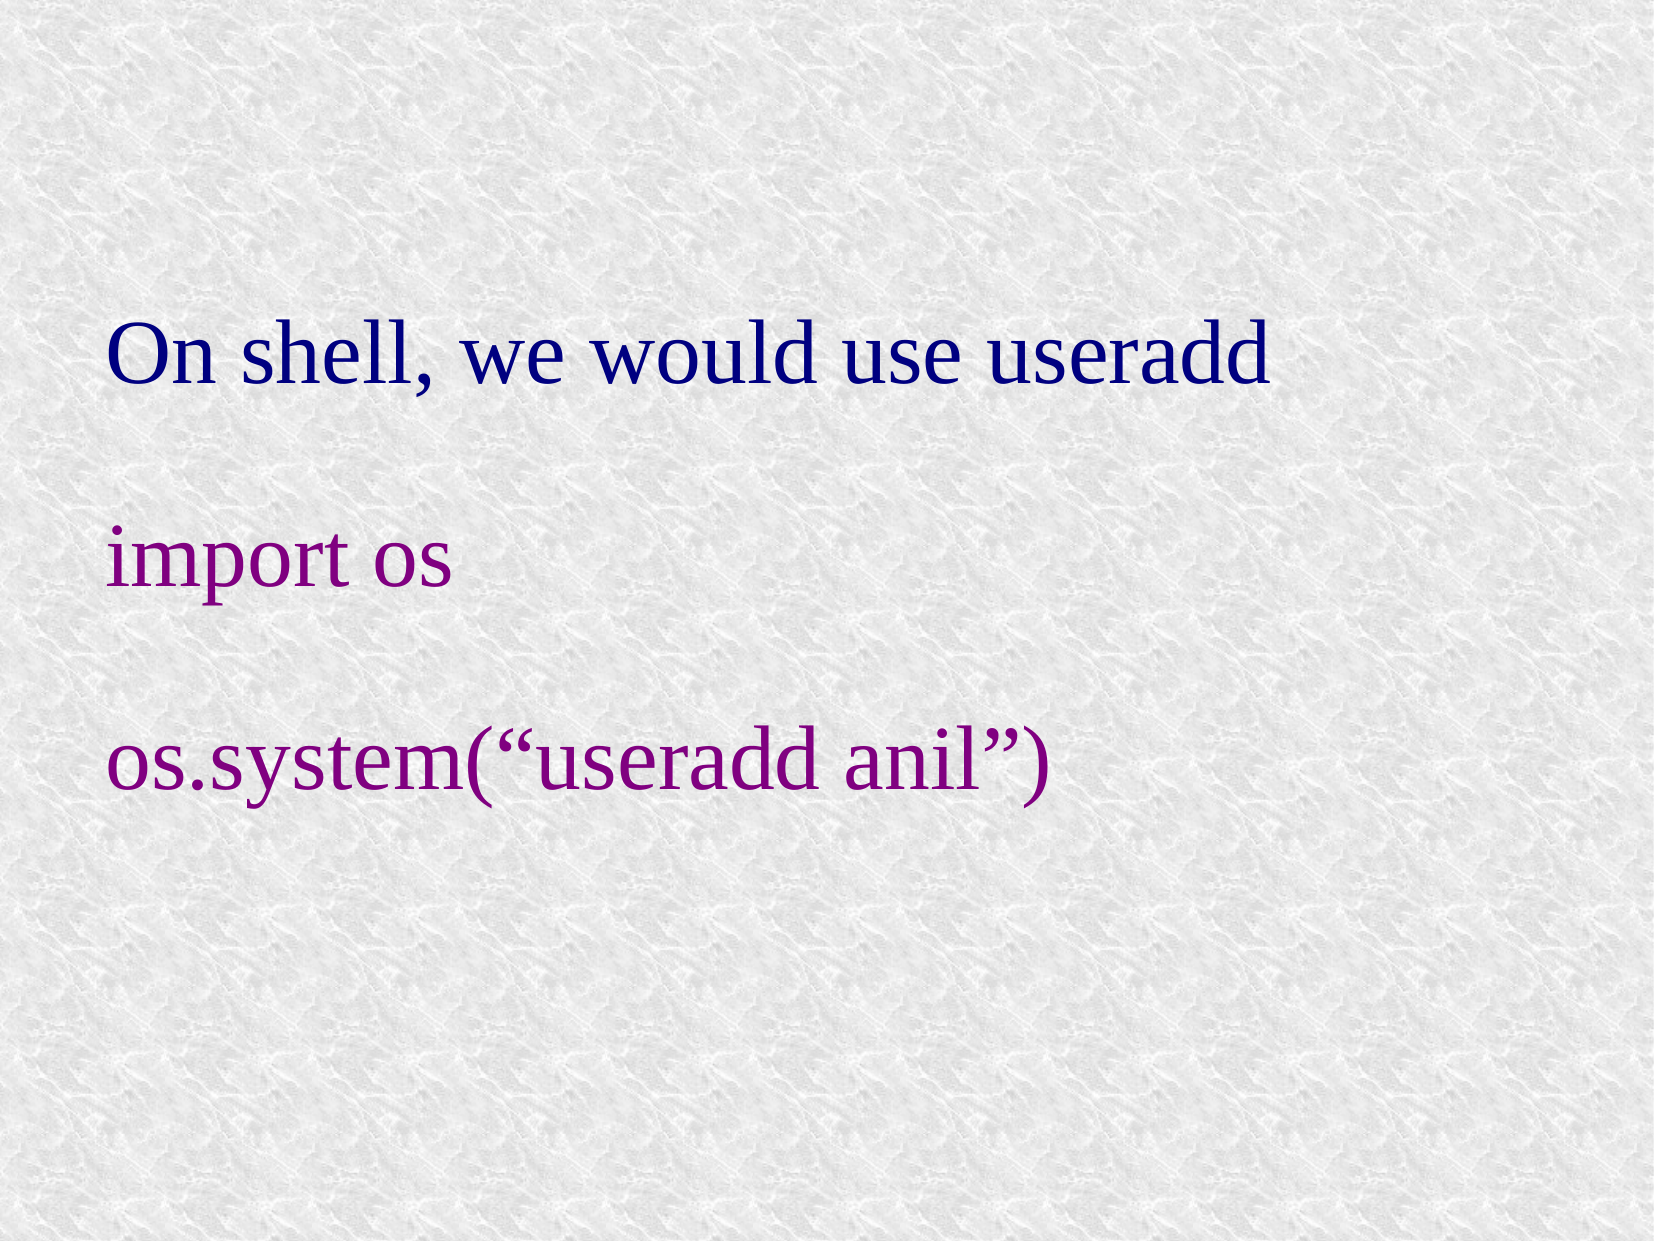

# On shell, we would use useradd import os os.system(“useradd anil”)